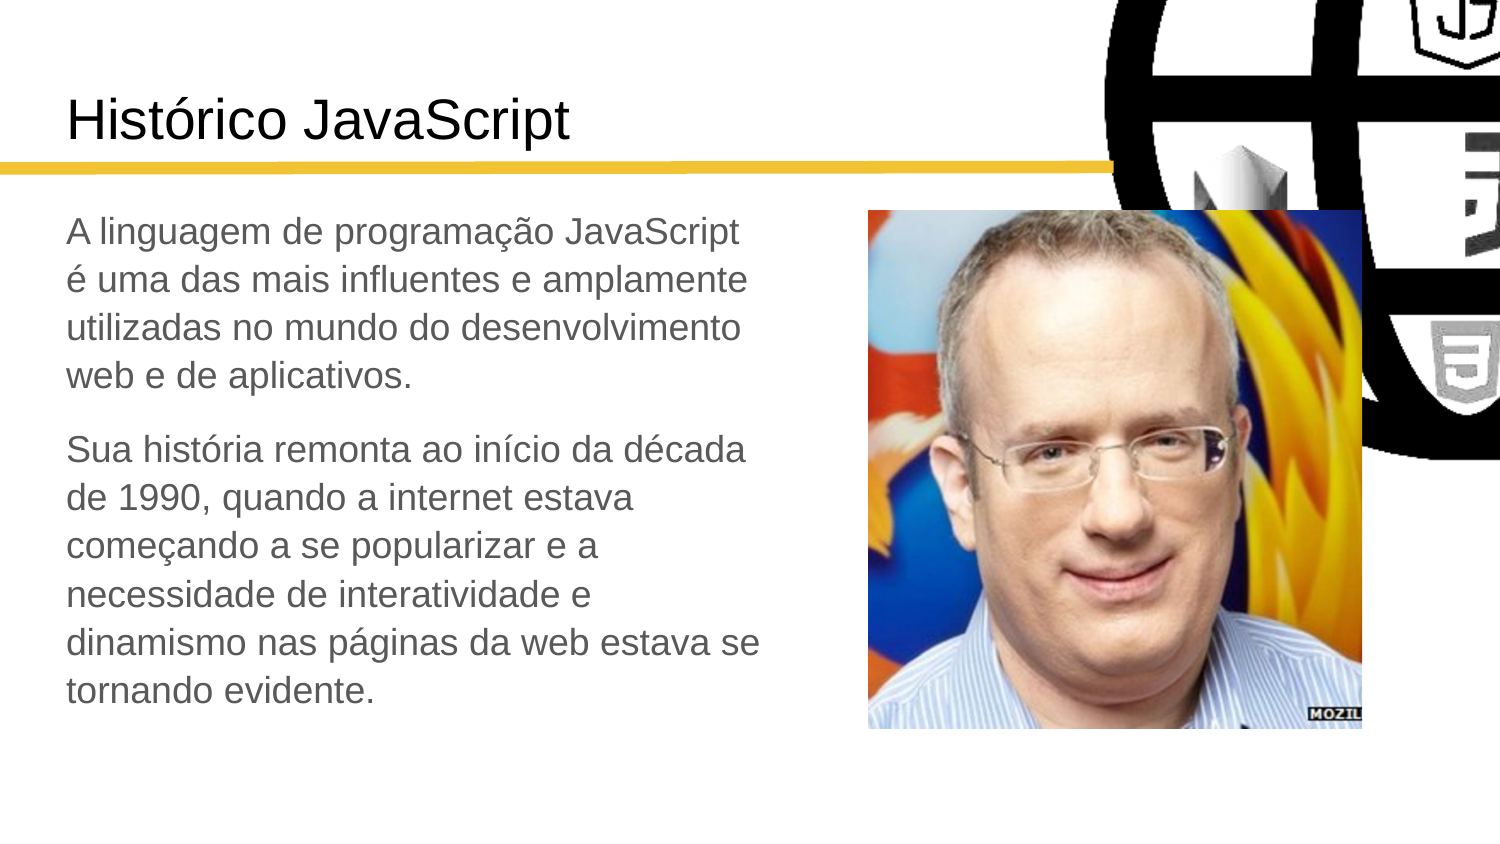

# Histórico JavaScript
A linguagem de programação JavaScript é uma das mais influentes e amplamente utilizadas no mundo do desenvolvimento web e de aplicativos.
Sua história remonta ao início da década de 1990, quando a internet estava começando a se popularizar e a necessidade de interatividade e dinamismo nas páginas da web estava se tornando evidente.